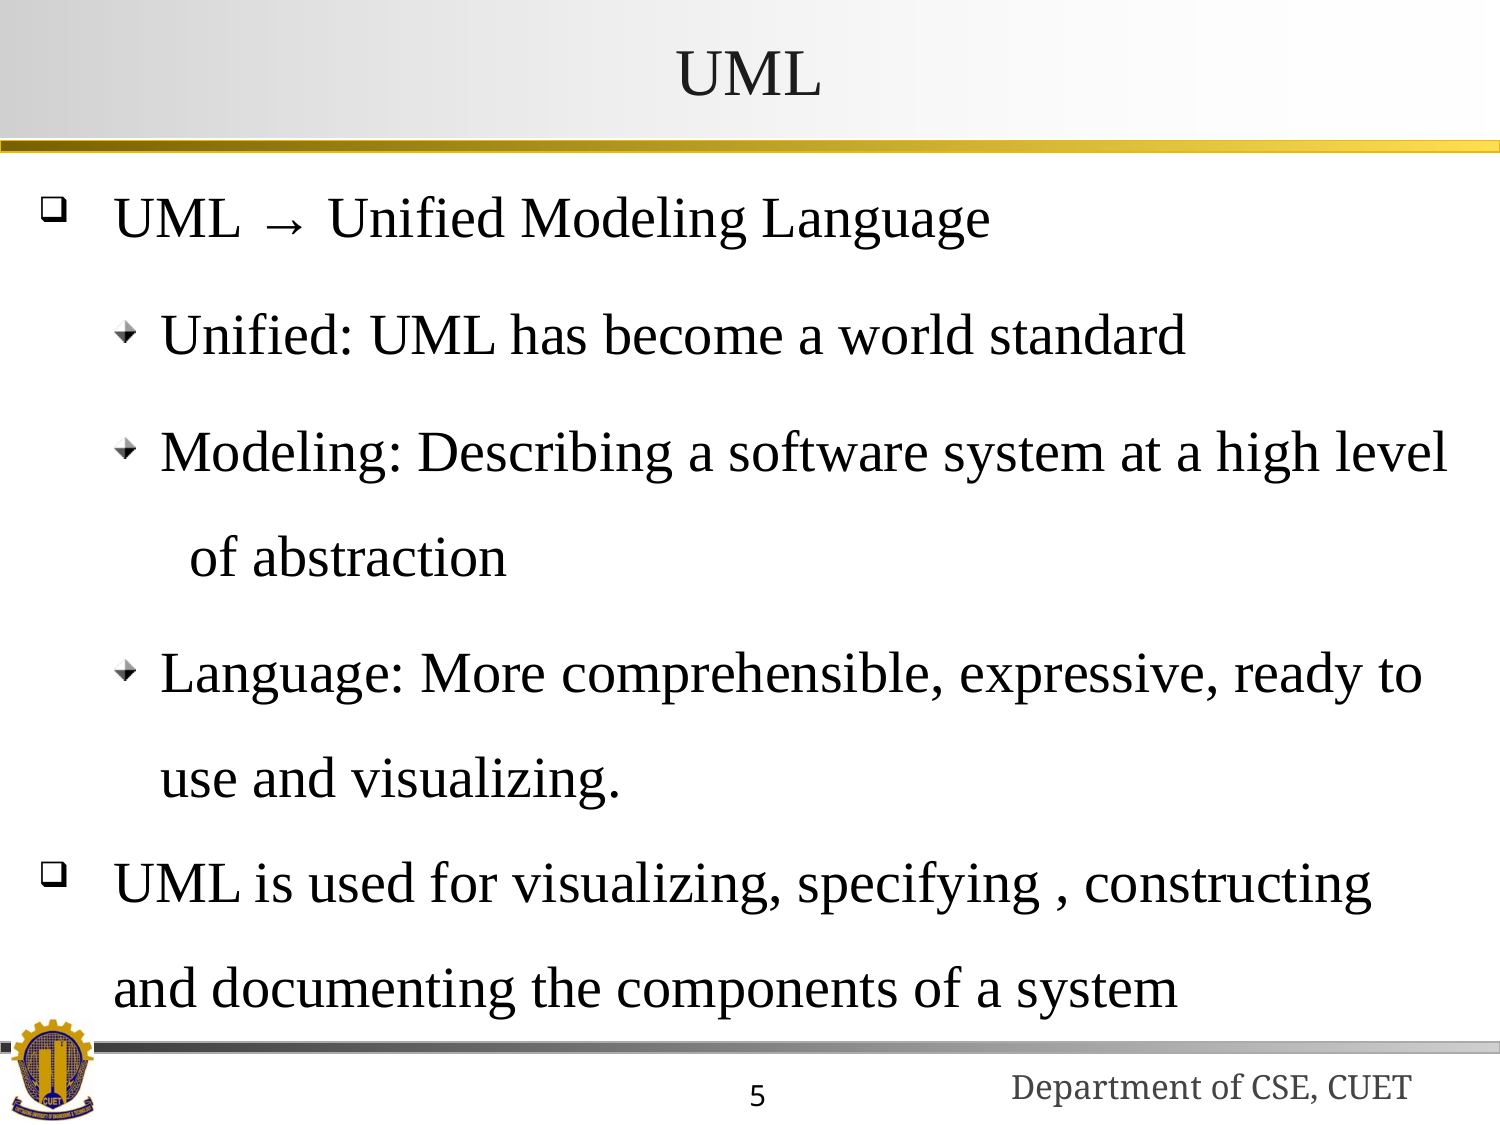

# UML
UML → Unified Modeling Language
Unified: UML has become a world standard
Modeling: Describing a software system at a high level of abstraction
Language: More comprehensible, expressive, ready to use and visualizing.
UML is used for visualizing, specifying , constructing and documenting the components of a system